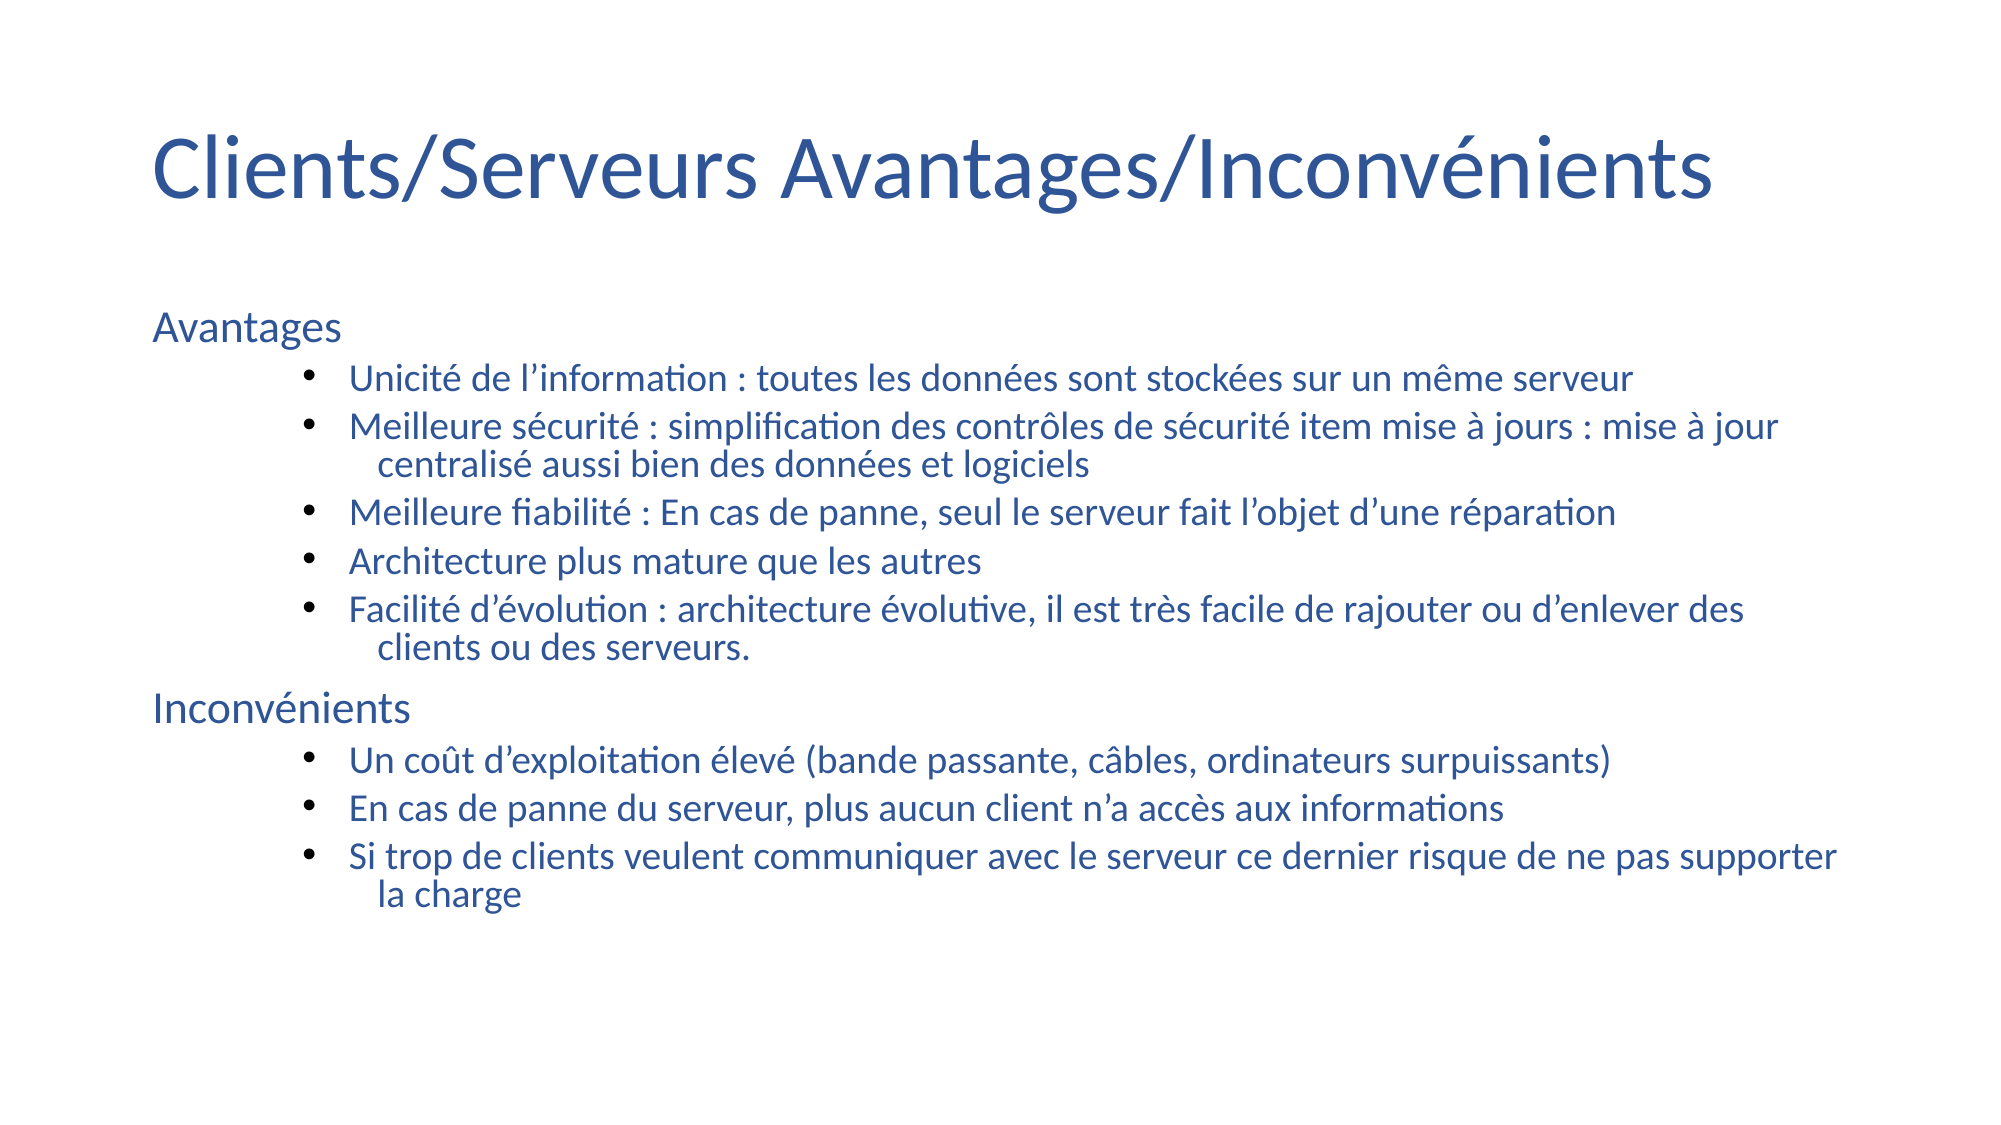

# Clients/Serveurs Avantages/Inconvénients
Avantages
 Unicité de l’information : toutes les données sont stockées sur un même serveur
 Meilleure sécurité : simplification des contrôles de sécurité item mise à jours : mise à jour centralisé aussi bien des données et logiciels
 Meilleure fiabilité : En cas de panne, seul le serveur fait l’objet d’une réparation
 Architecture plus mature que les autres
 Facilité d’évolution : architecture évolutive, il est très facile de rajouter ou d’enlever des clients ou des serveurs.
Inconvénients
 Un coût d’exploitation élevé (bande passante, câbles, ordinateurs surpuissants)
 En cas de panne du serveur, plus aucun client n’a accès aux informations
 Si trop de clients veulent communiquer avec le serveur ce dernier risque de ne pas supporter la charge